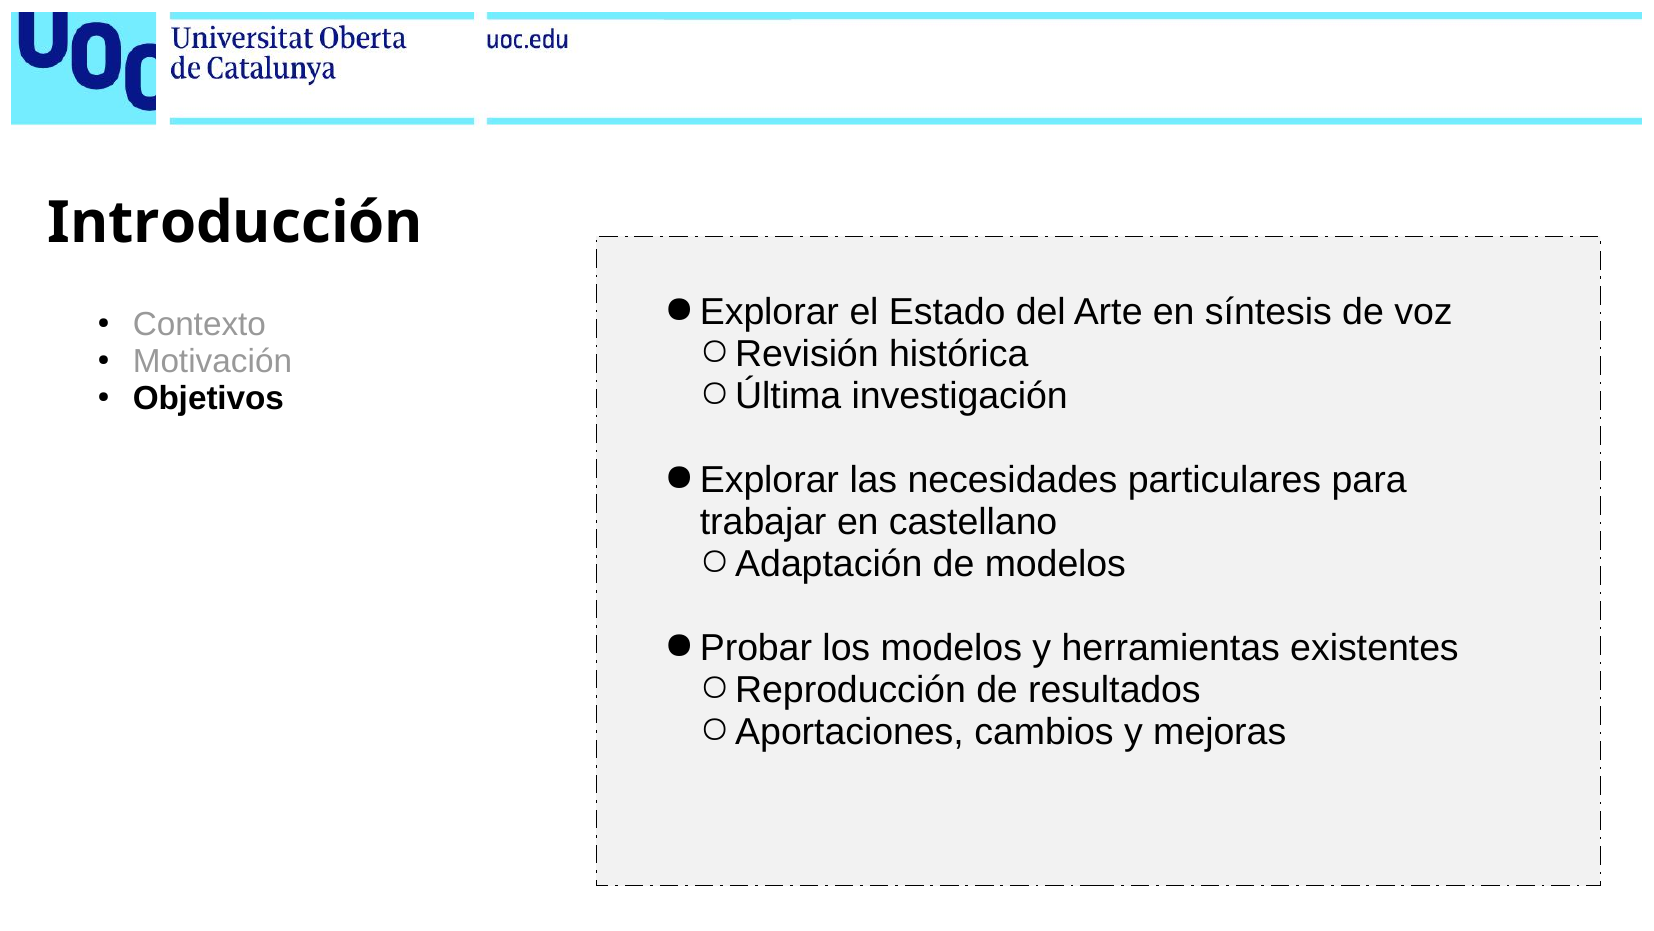

Introducción
Explorar el Estado del Arte en síntesis de voz
Revisión histórica
Última investigación
Explorar las necesidades particulares para trabajar en castellano
Adaptación de modelos
Probar los modelos y herramientas existentes
Reproducción de resultados
Aportaciones, cambios y mejoras
Contexto
Motivación
Objetivos